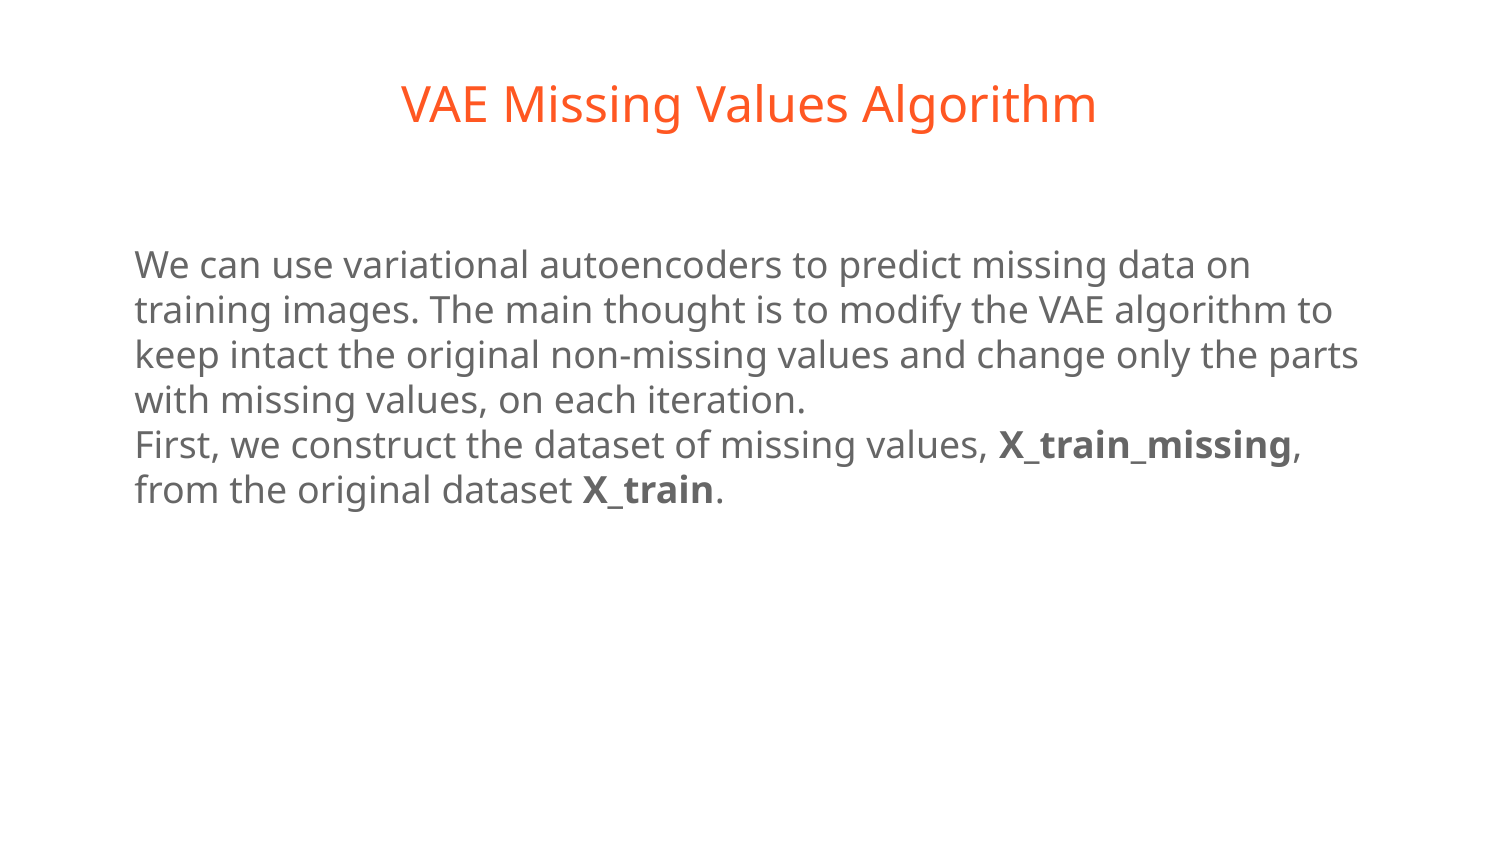

# VAE Missing Values Algorithm
We can use variational autoencoders to predict missing data on training images. The main thought is to modify the VAE algorithm to keep intact the original non-missing values and change only the parts with missing values, on each iteration.
First, we construct the dataset of missing values, X_train_missing, from the original dataset X_train.